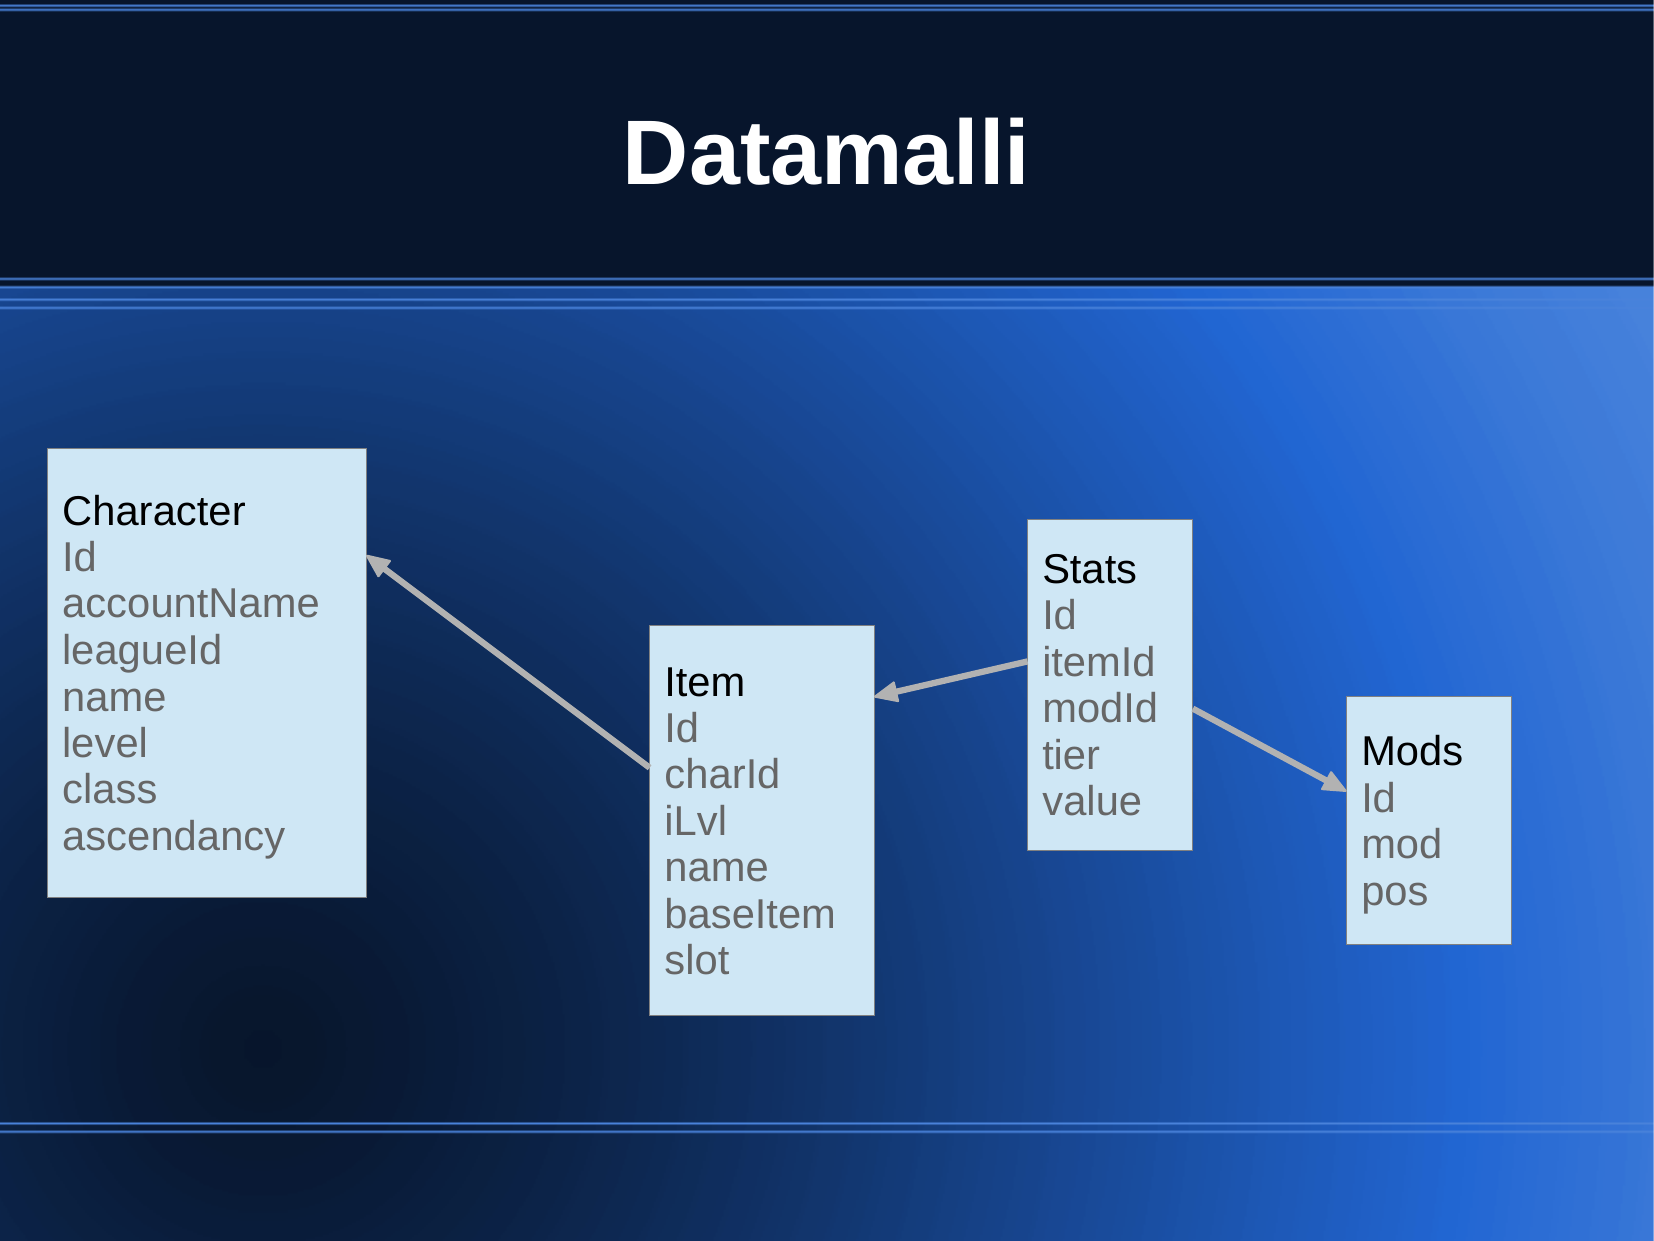

# Datamalli
Character
Id
accountName
leagueId
name
level
class
ascendancy
Character
Id
accountName
leagueId
name
level
class
ascendancy
Stats
Id
itemId
modId
tier
value
Item
Id
charId
iLvl
name
baseItem
slot
Mods
Id
mod
pos